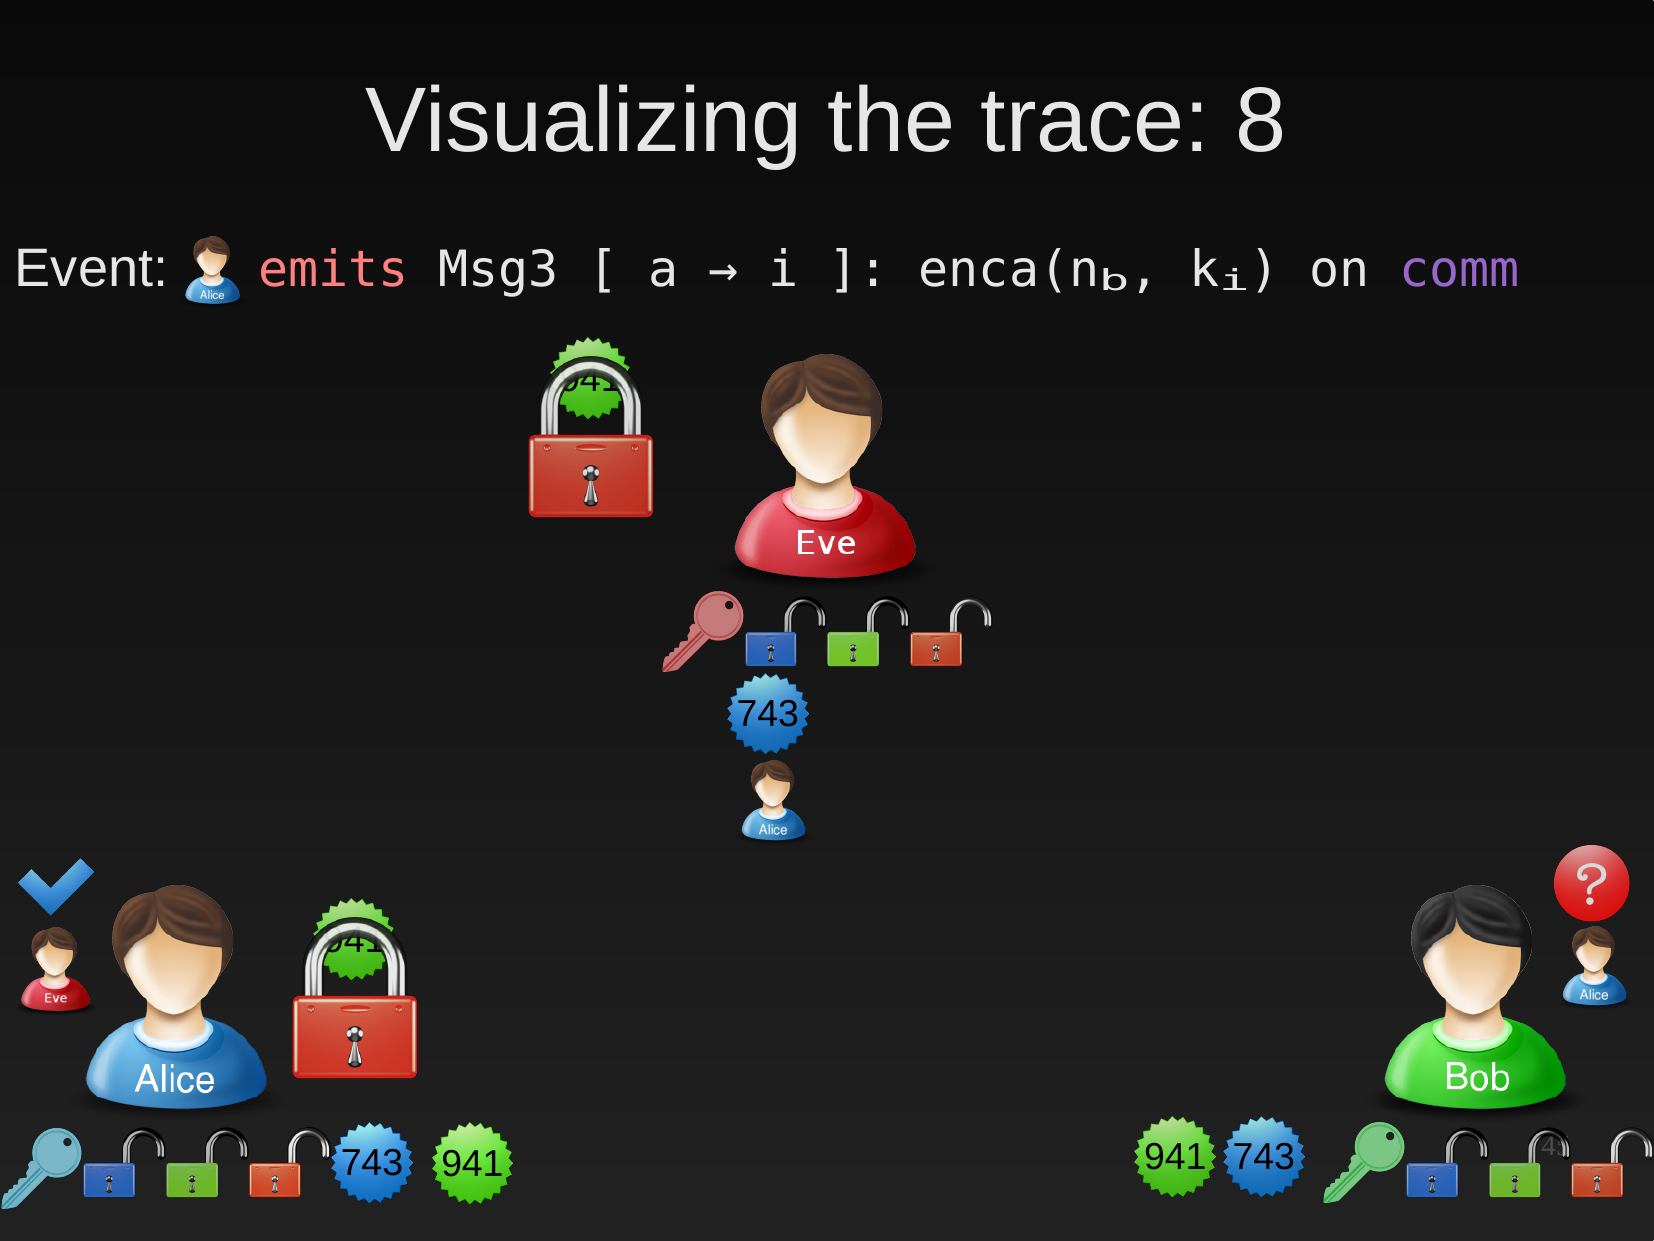

# Visualizing the trace: 8
Event: emits Msg3 [ a → i ]: enca(nb, ki) on comm
941
743
941
941
743
743
743
941
941
45